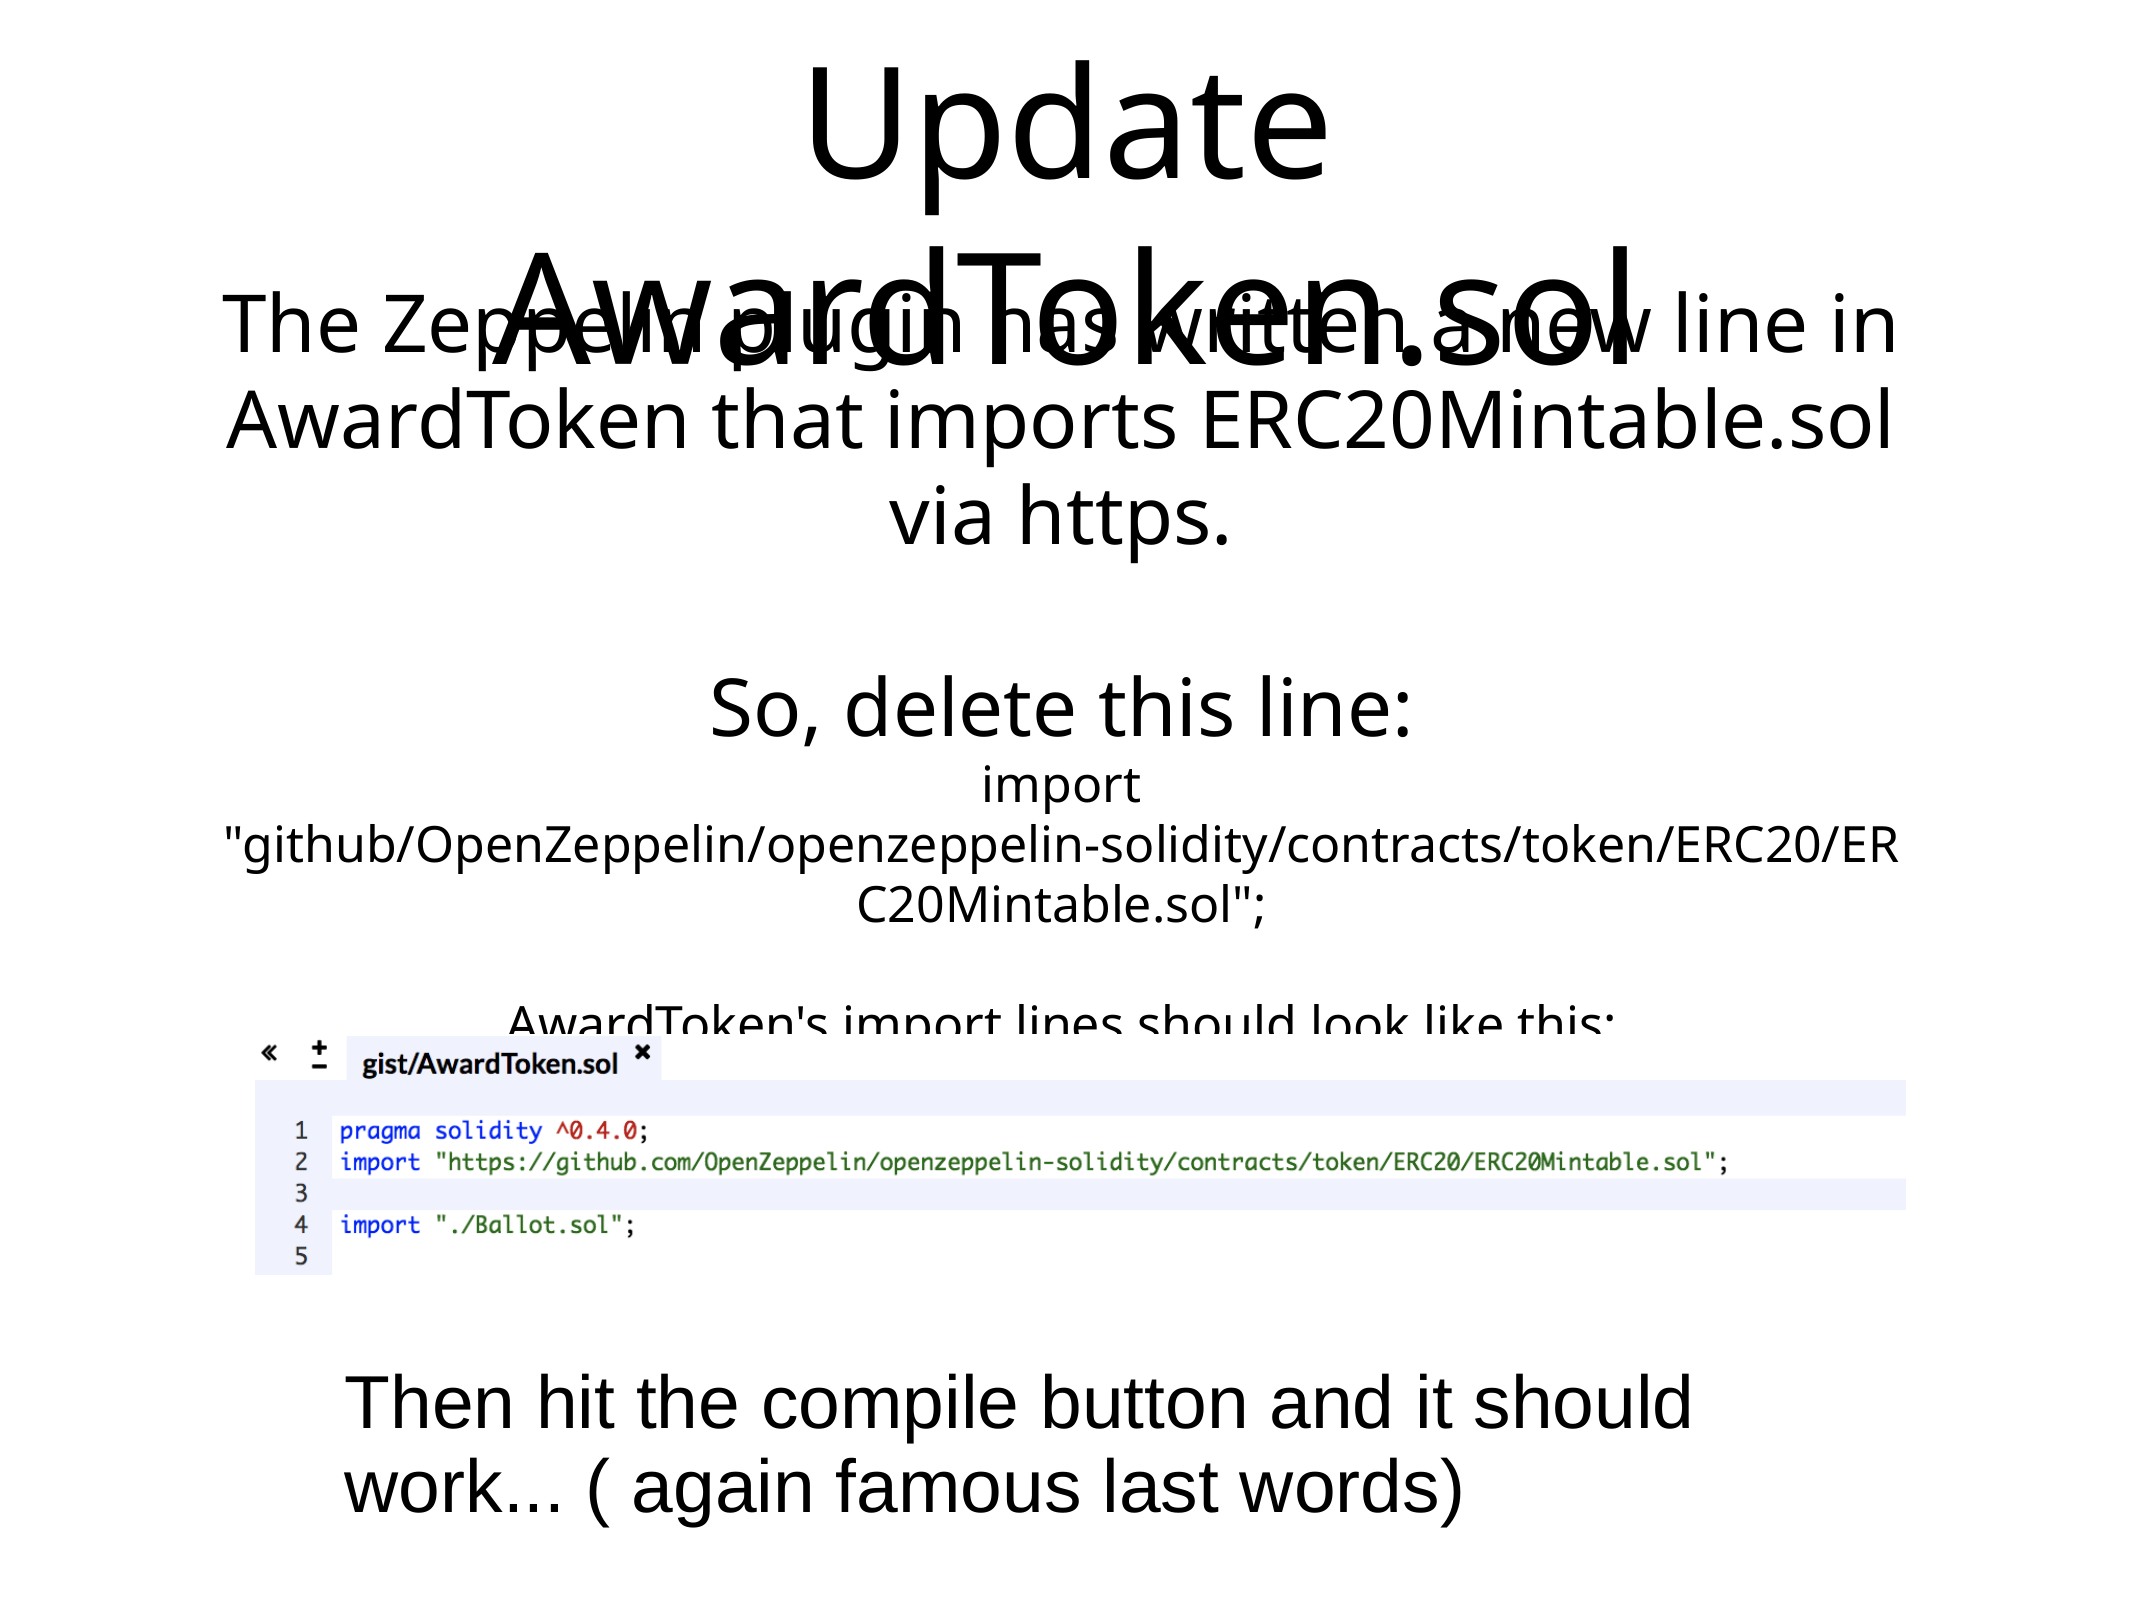

# Update AwardToken.sol
The Zeppelin plugin has written a new line in AwardToken that imports ERC20Mintable.sol via https.
So, delete this line:
import "github/OpenZeppelin/openzeppelin-solidity/contracts/token/ERC20/ERC20Mintable.sol";
AwardToken's import lines should look like this:
Then hit the compile button and it should work... ( again famous last words)